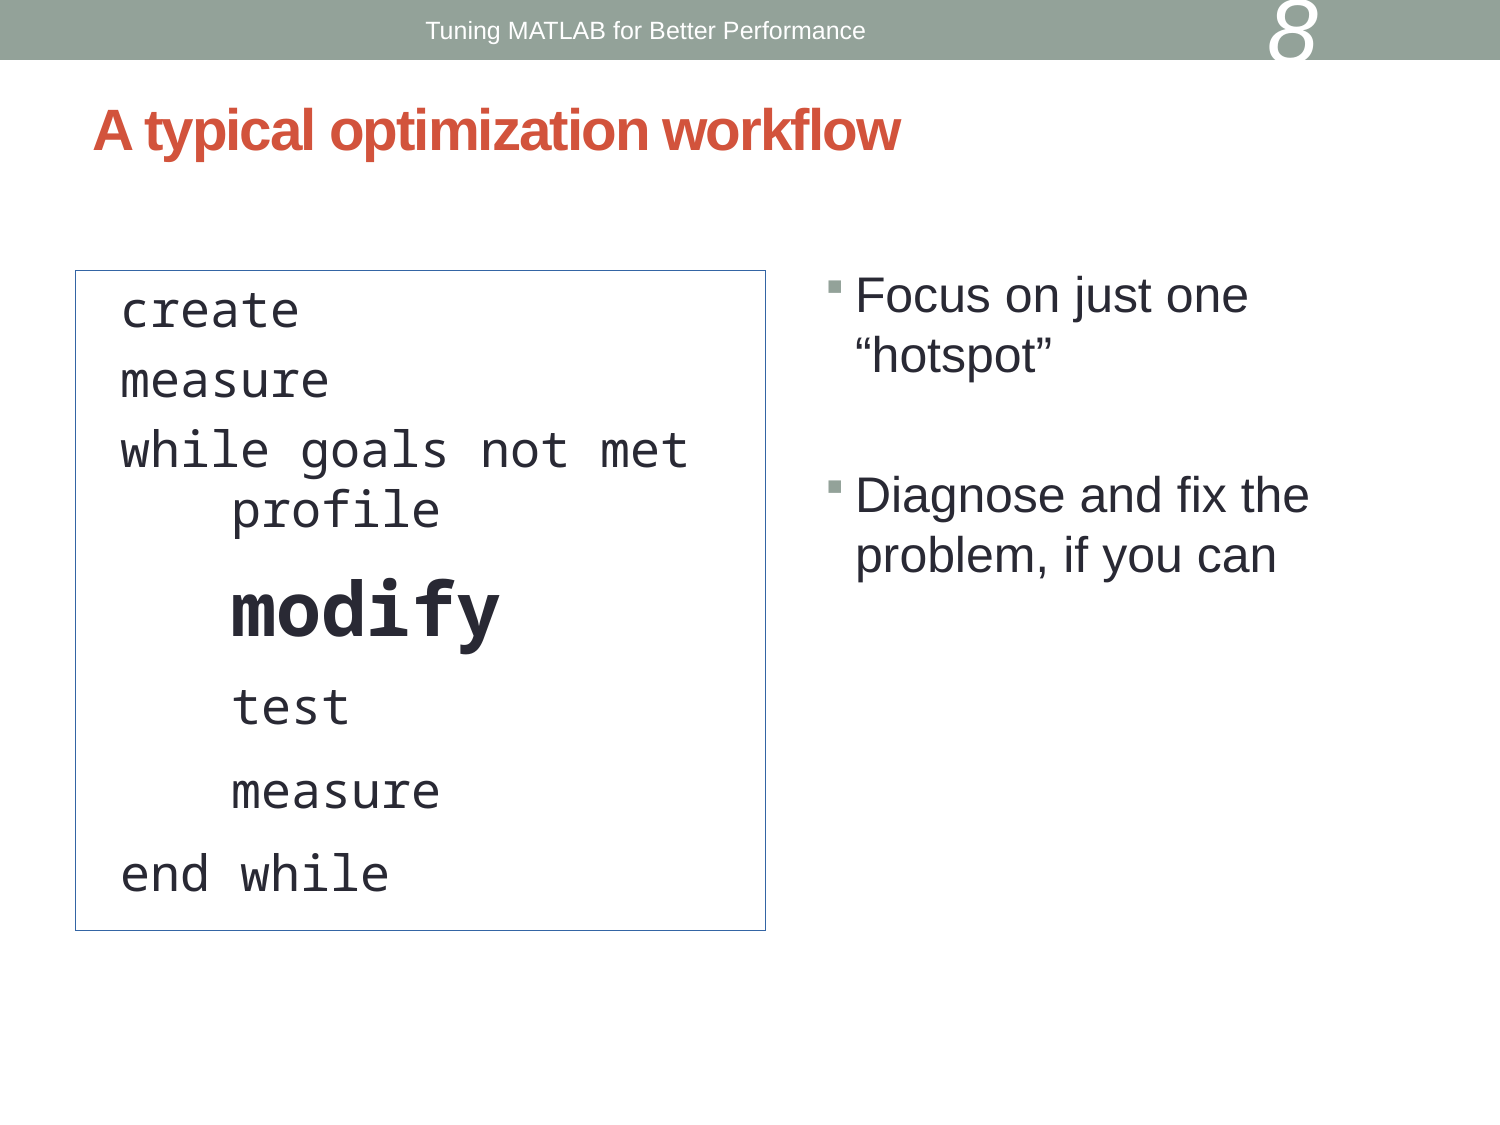

Tuning MATLAB for Better Performance
A typical optimization workflow
Focus on just one “hotspot”
Diagnose and fix the problem, if you can
# create
measure
while goals not met
profile
modify
test
measure
end while